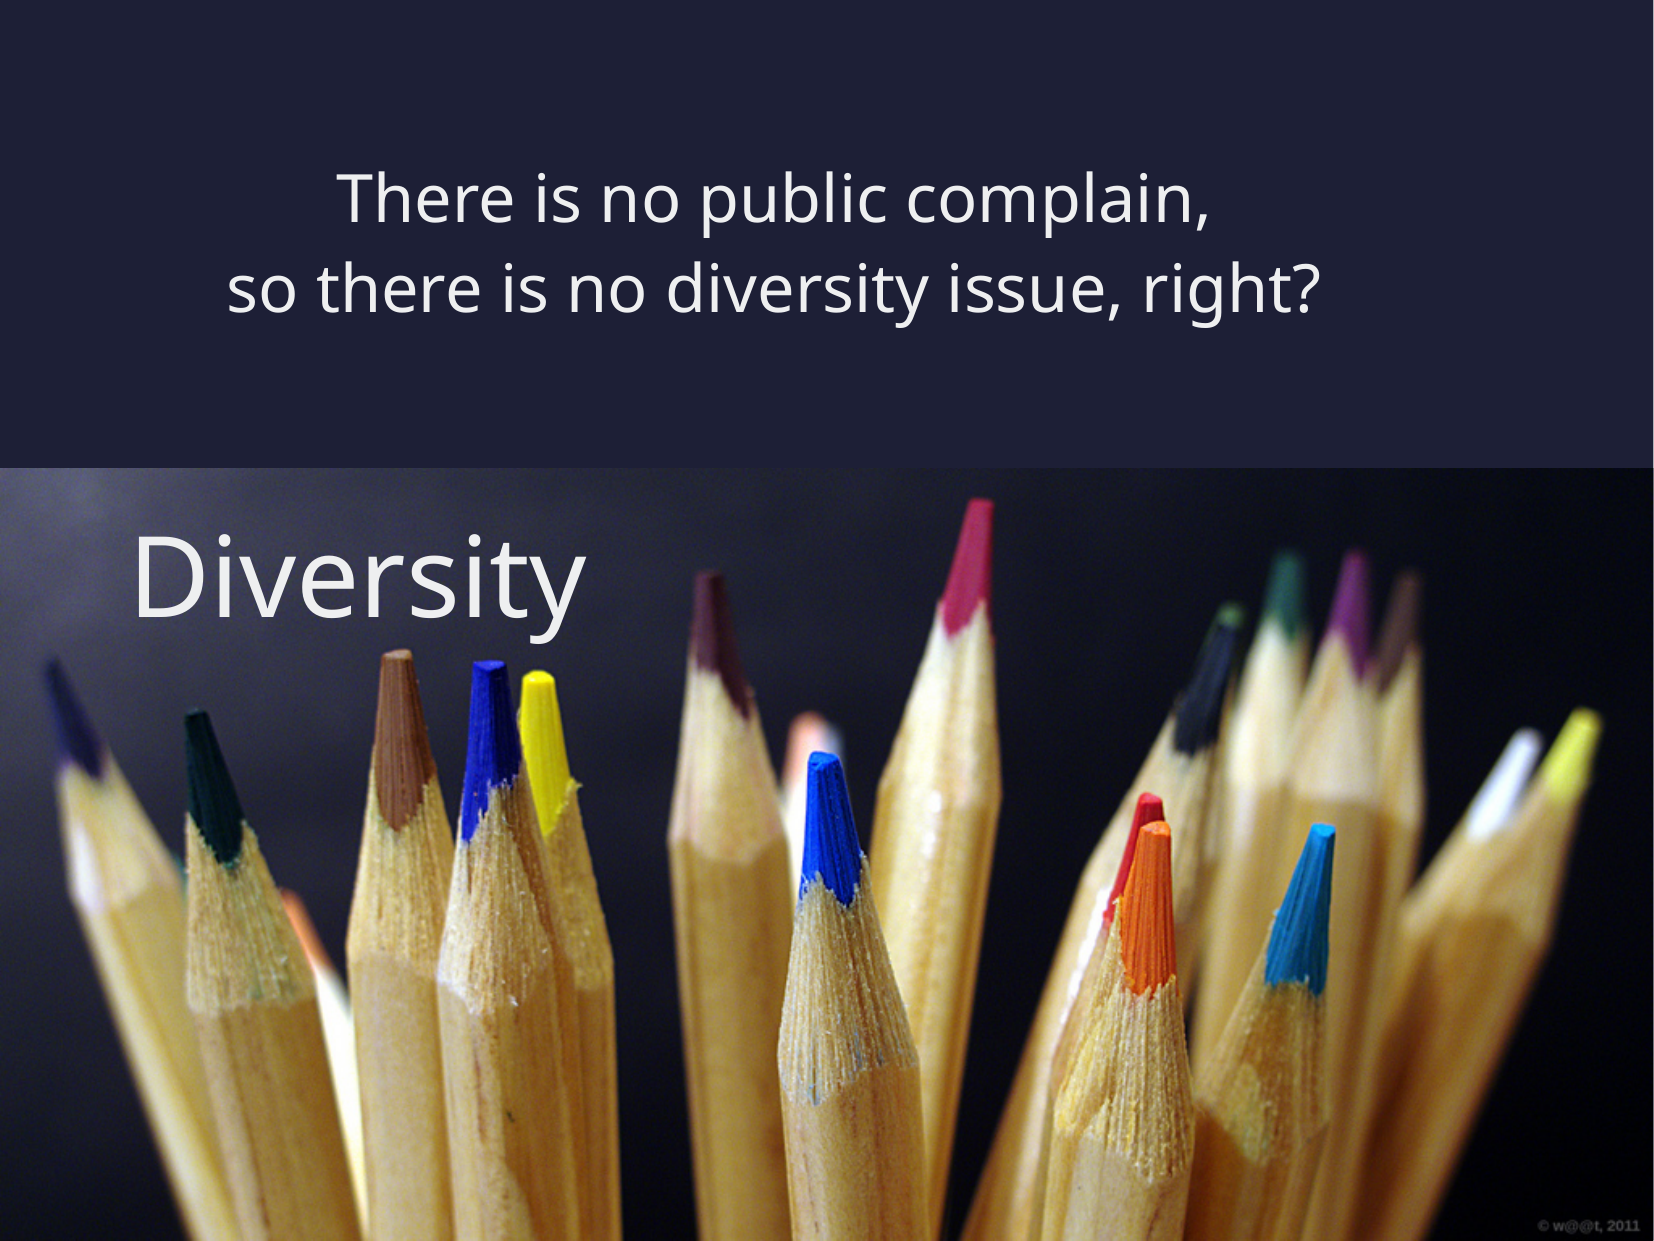

There is no public complain,
so there is no diversity issue, right?
Diversity